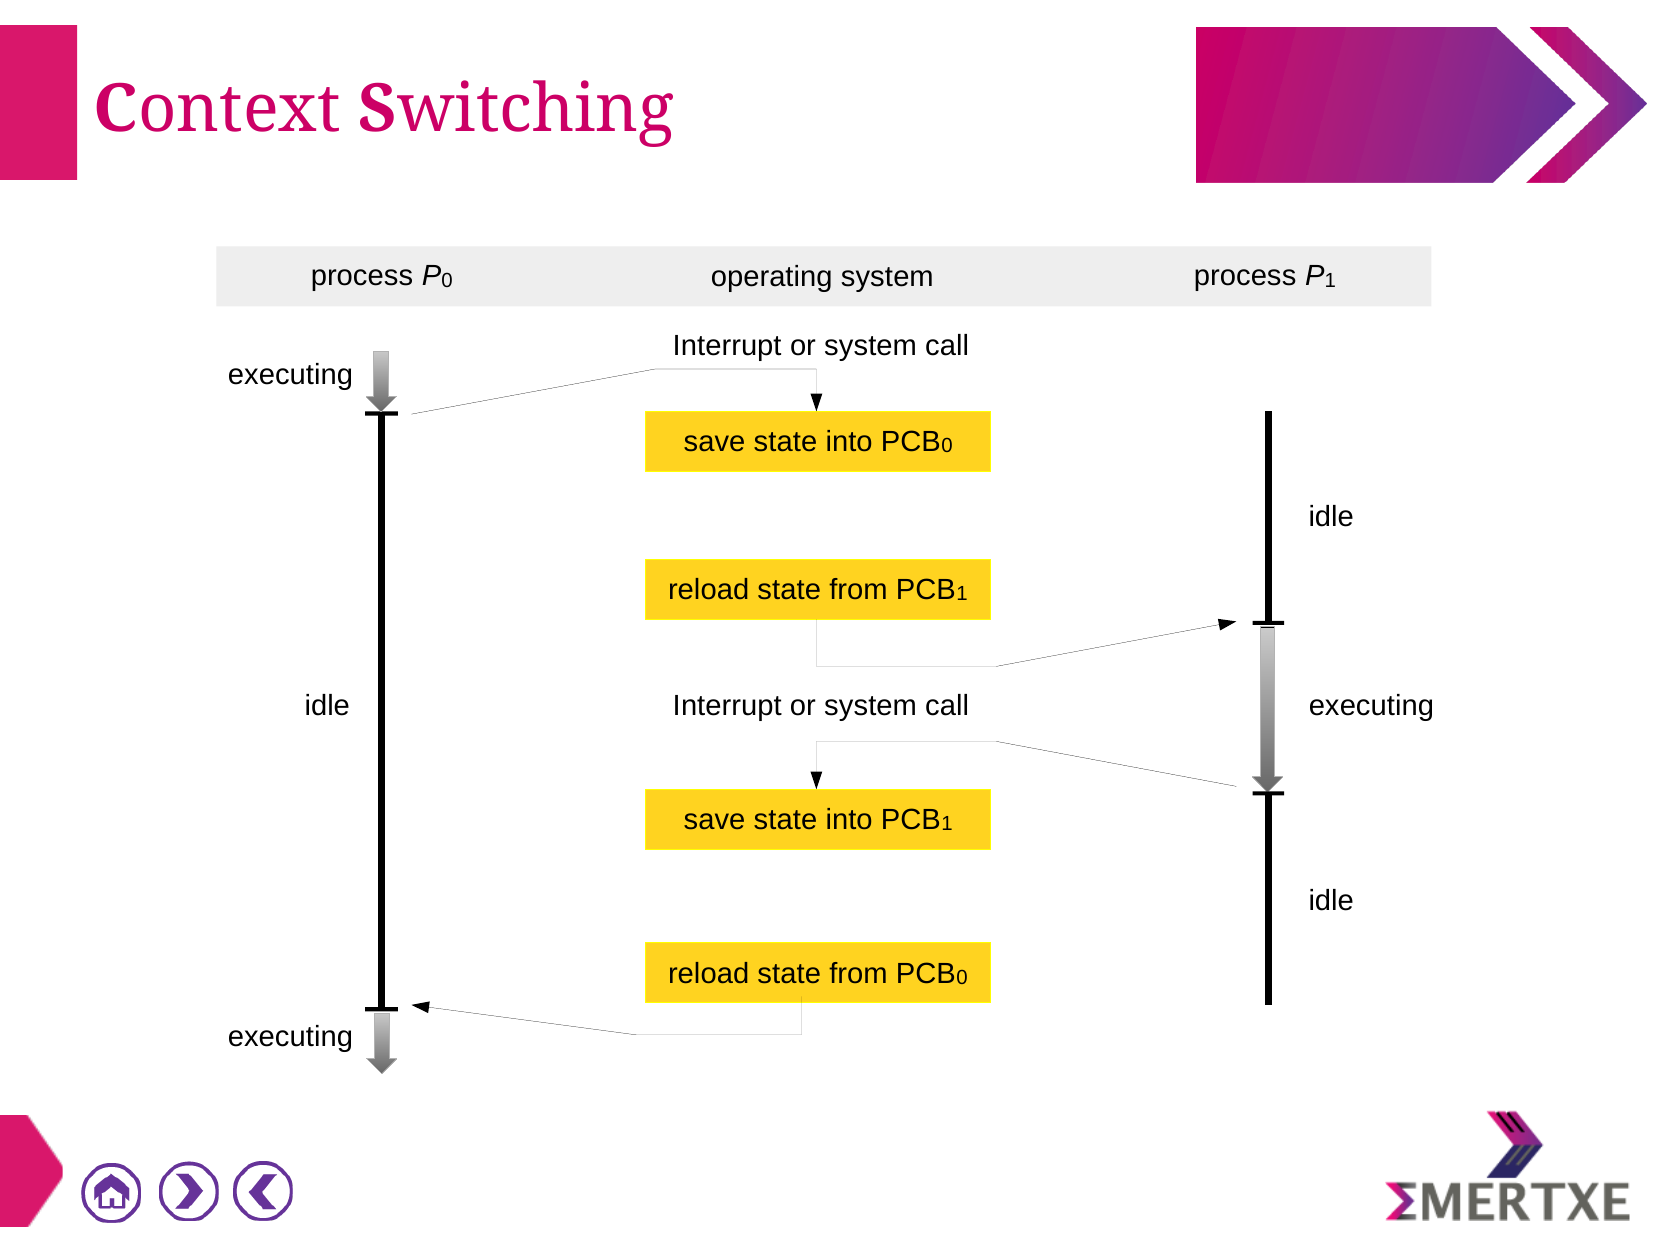

# Context Switching
 operating system
process P0
process P1
Interrupt or system call
executing
save state into PCB0
idle
reload state from PCB1
idle
Interrupt or system call
executing
save state into PCB1
idle
reload state from PCB0
executing